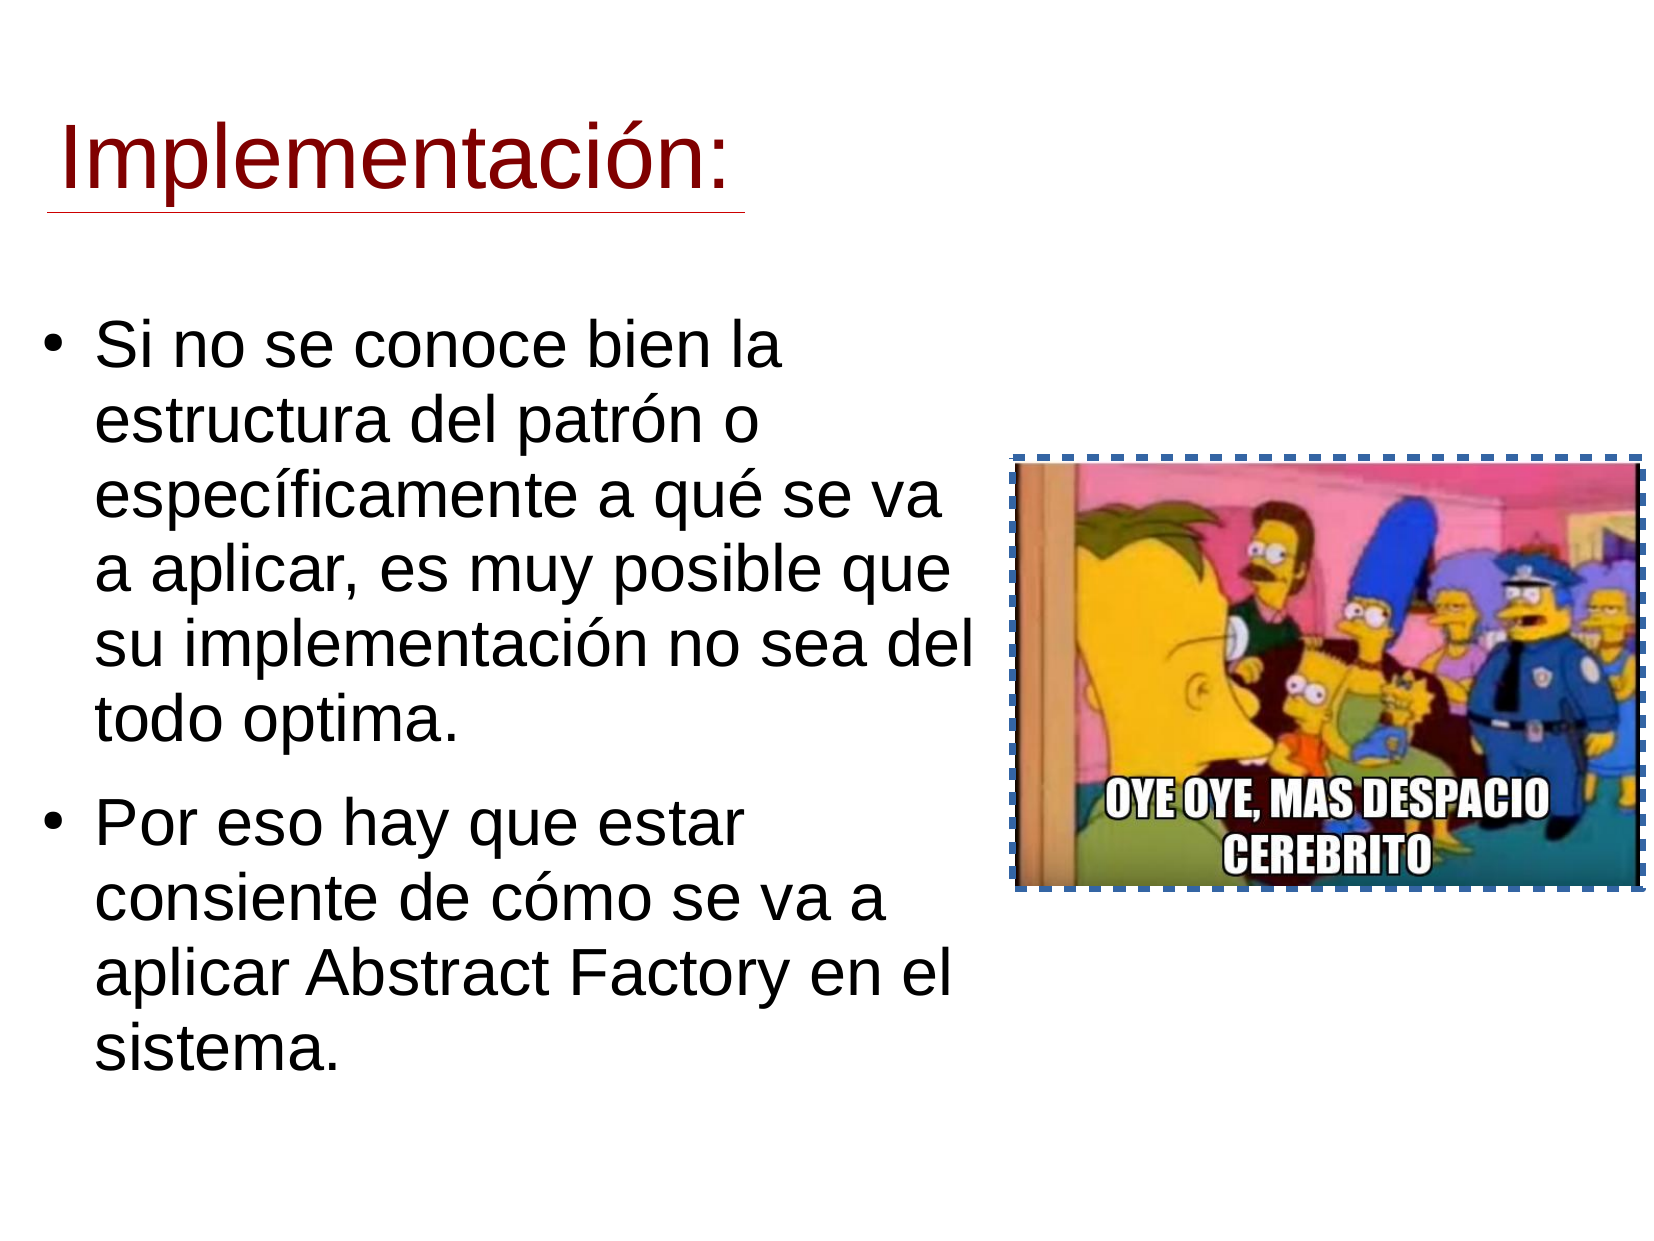

# Implementación:
Si no se conoce bien la estructura del patrón o específicamente a qué se va a aplicar, es muy posible que su implementación no sea del todo optima.
Por eso hay que estar consiente de cómo se va a aplicar Abstract Factory en el sistema.